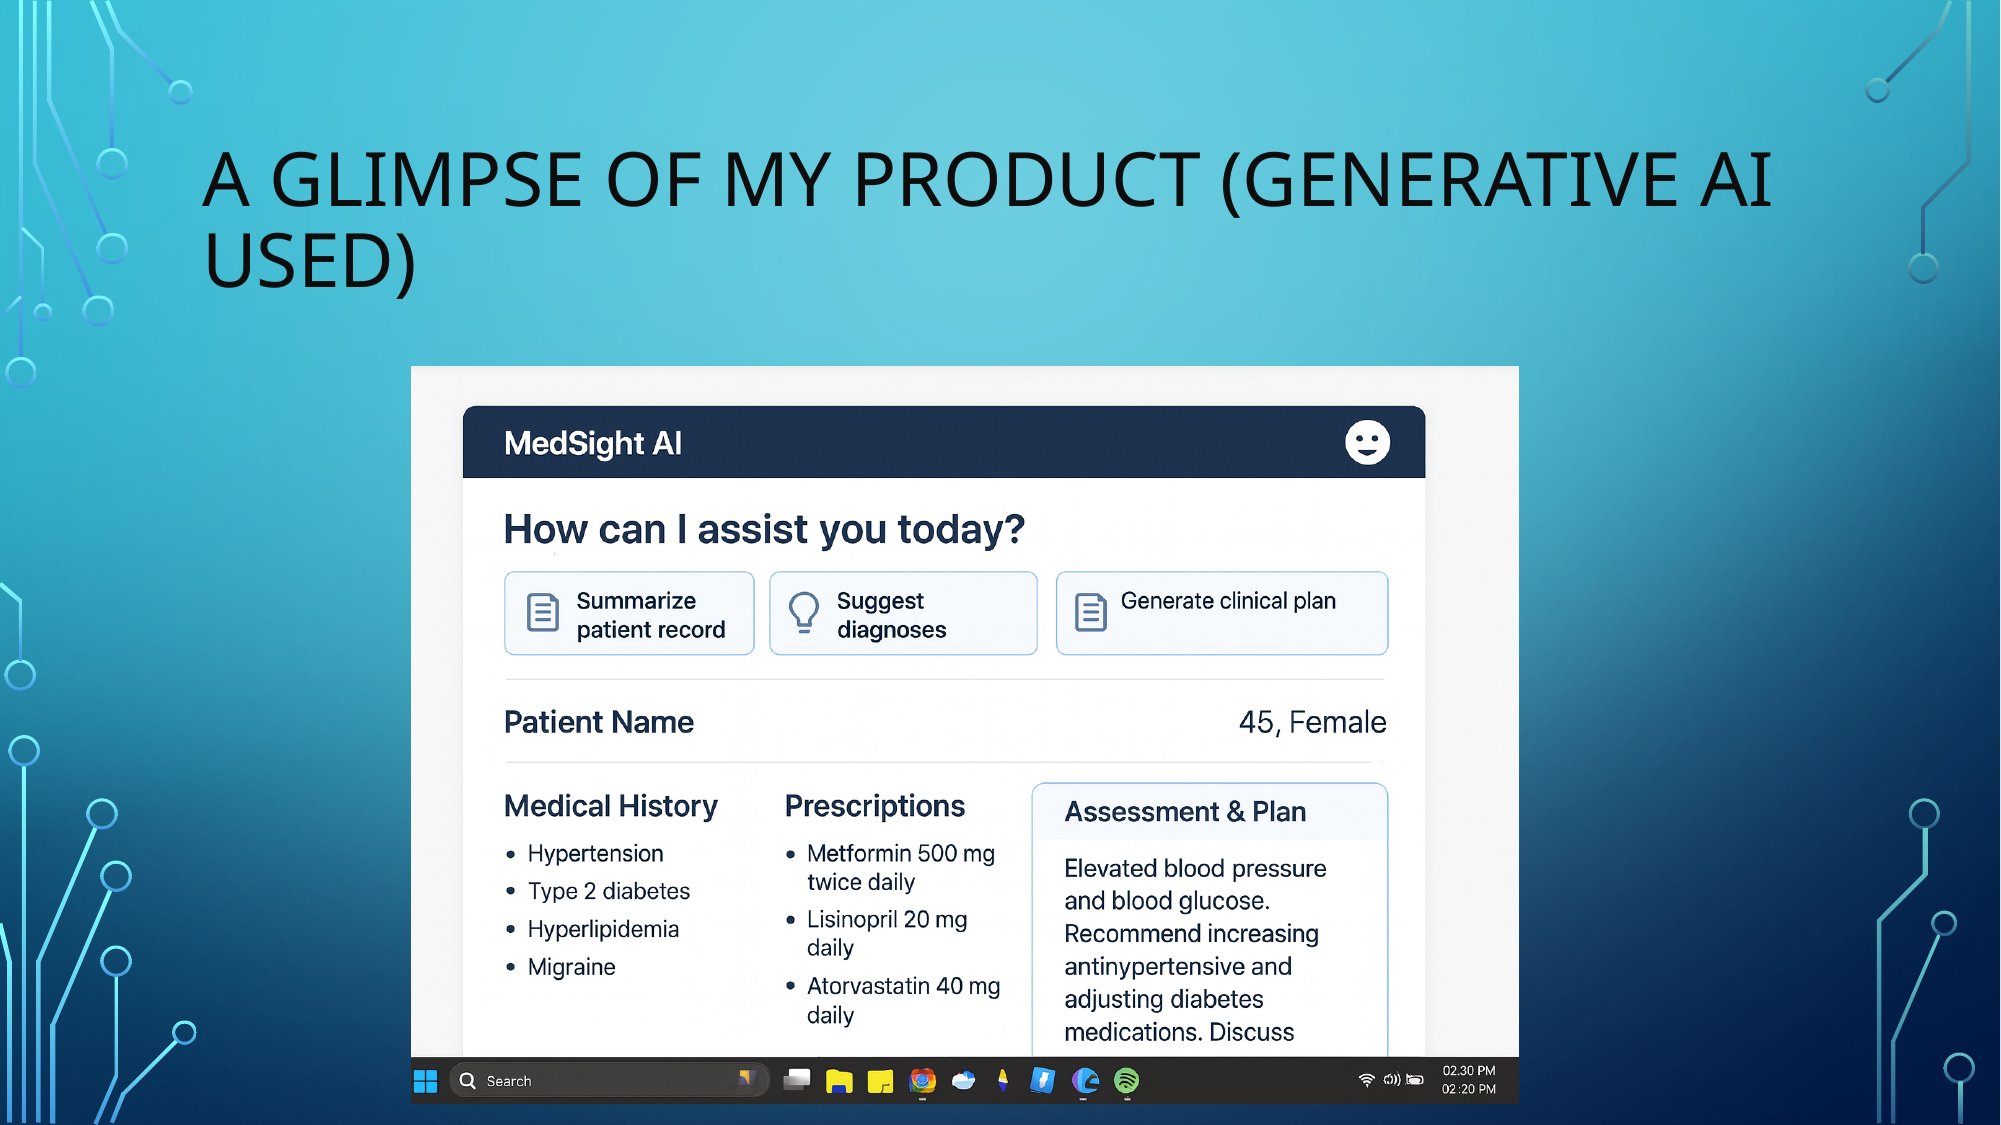

# A Glimpse of My product (Generative AI used)